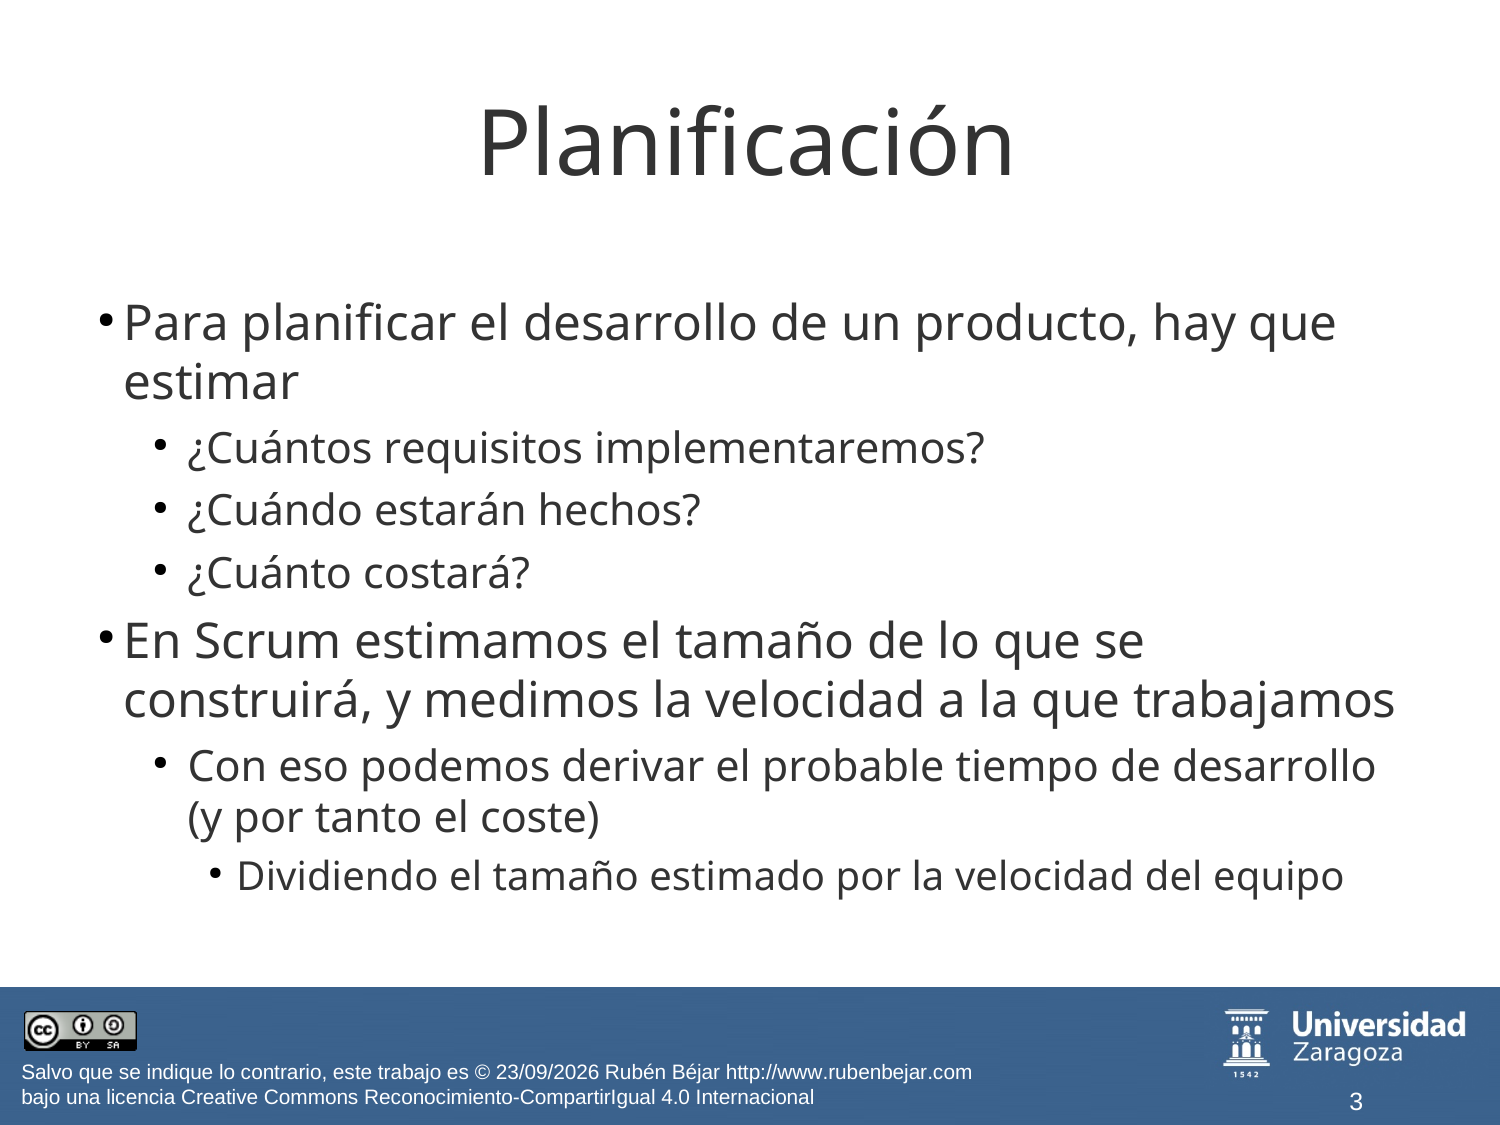

# Planificación
Para planificar el desarrollo de un producto, hay que estimar
¿Cuántos requisitos implementaremos?
¿Cuándo estarán hechos?
¿Cuánto costará?
En Scrum estimamos el tamaño de lo que se construirá, y medimos la velocidad a la que trabajamos
Con eso podemos derivar el probable tiempo de desarrollo (y por tanto el coste)
Dividiendo el tamaño estimado por la velocidad del equipo